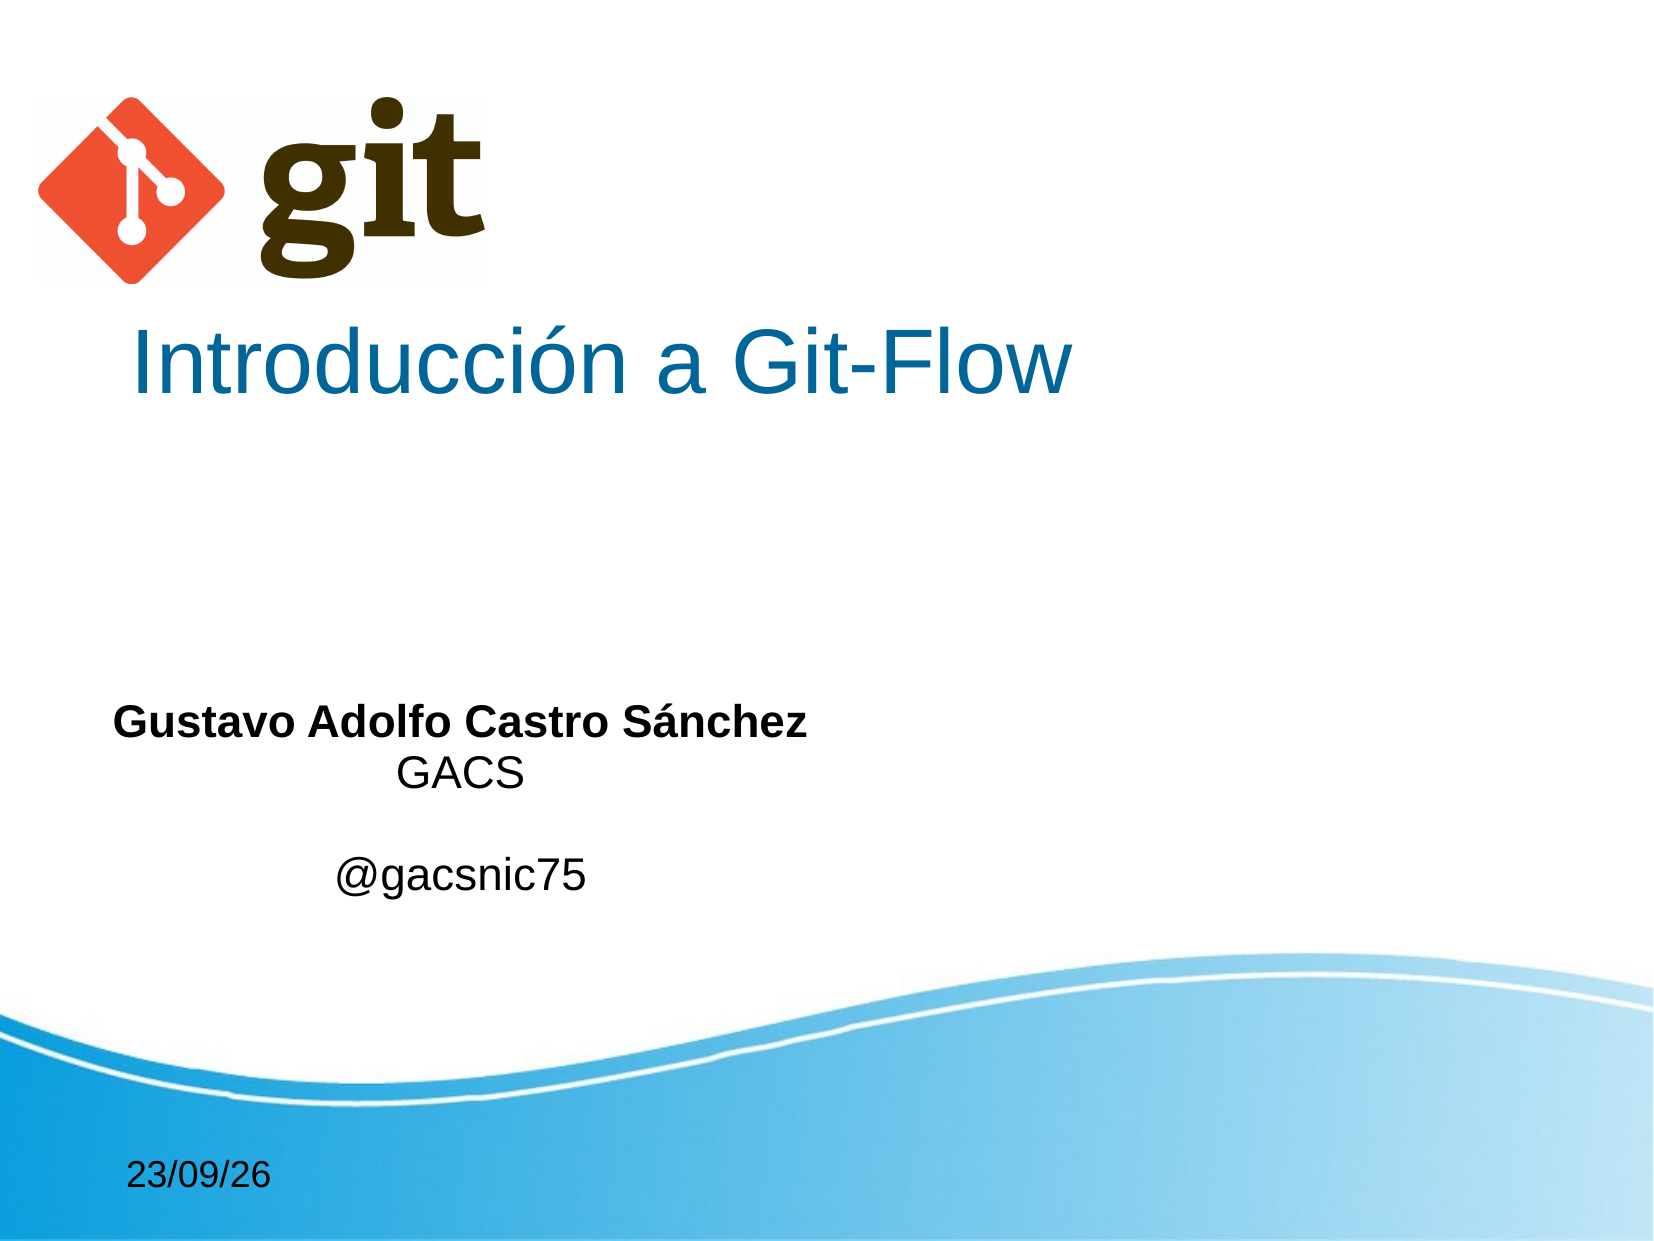

# Introducción a Git-Flow
Gustavo Adolfo Castro Sánchez
GACS
@gacsnic75